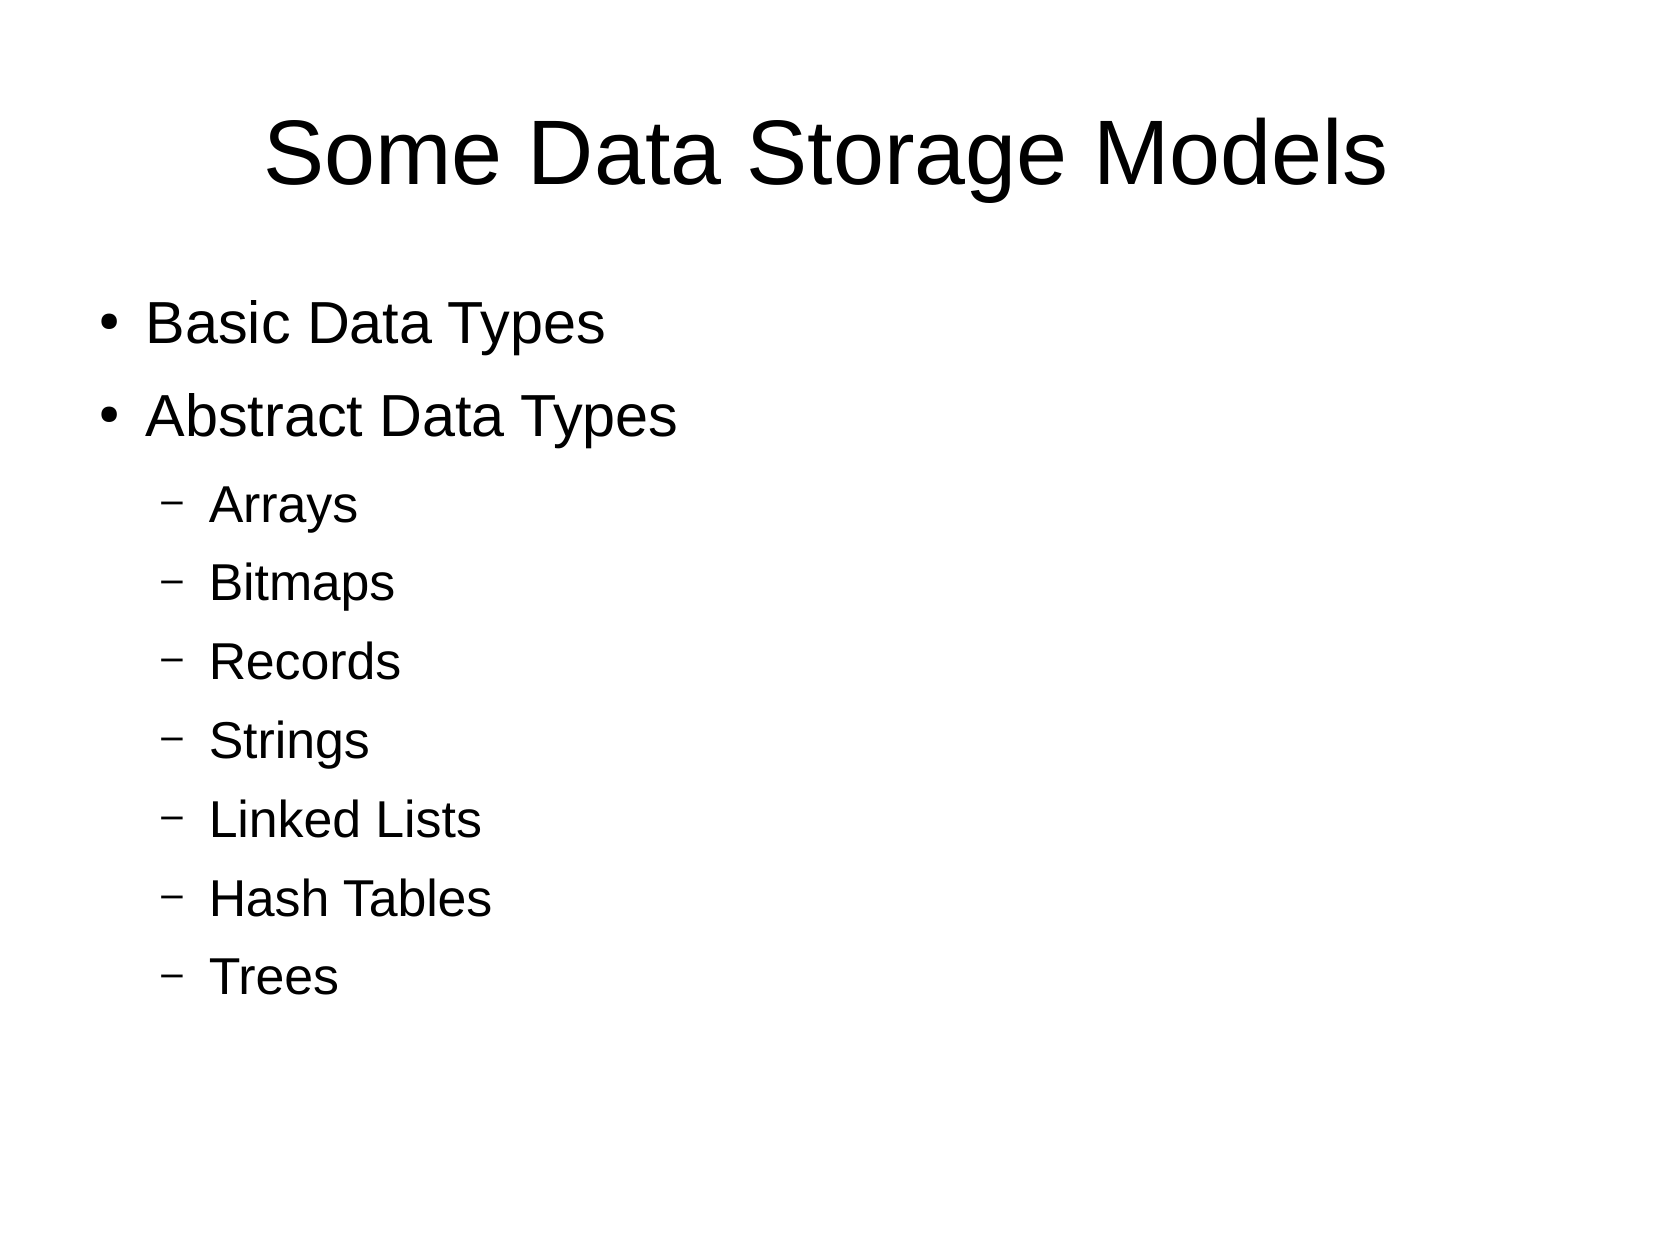

# Some Data Storage Models
Basic Data Types
Abstract Data Types
Arrays
Bitmaps
Records
Strings
Linked Lists
Hash Tables
Trees